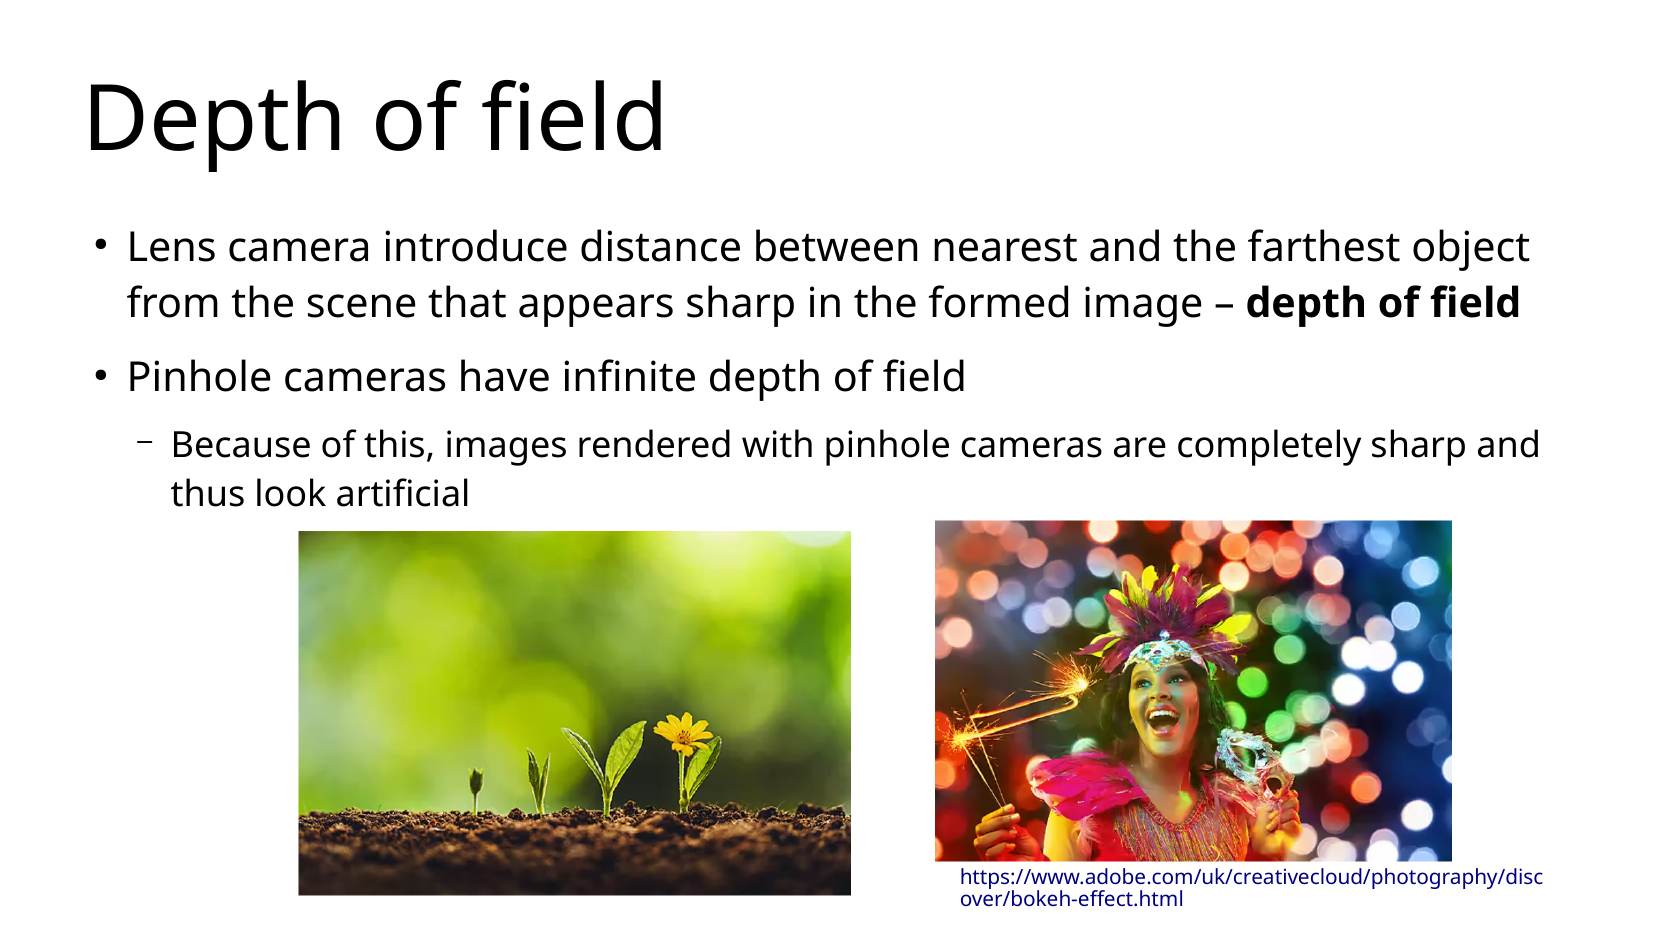

# Depth of field
Lens camera introduce distance between nearest and the farthest object from the scene that appears sharp in the formed image – depth of field
Pinhole cameras have infinite depth of field
Because of this, images rendered with pinhole cameras are completely sharp and thus look artificial
https://www.adobe.com/uk/creativecloud/photography/discover/bokeh-effect.html